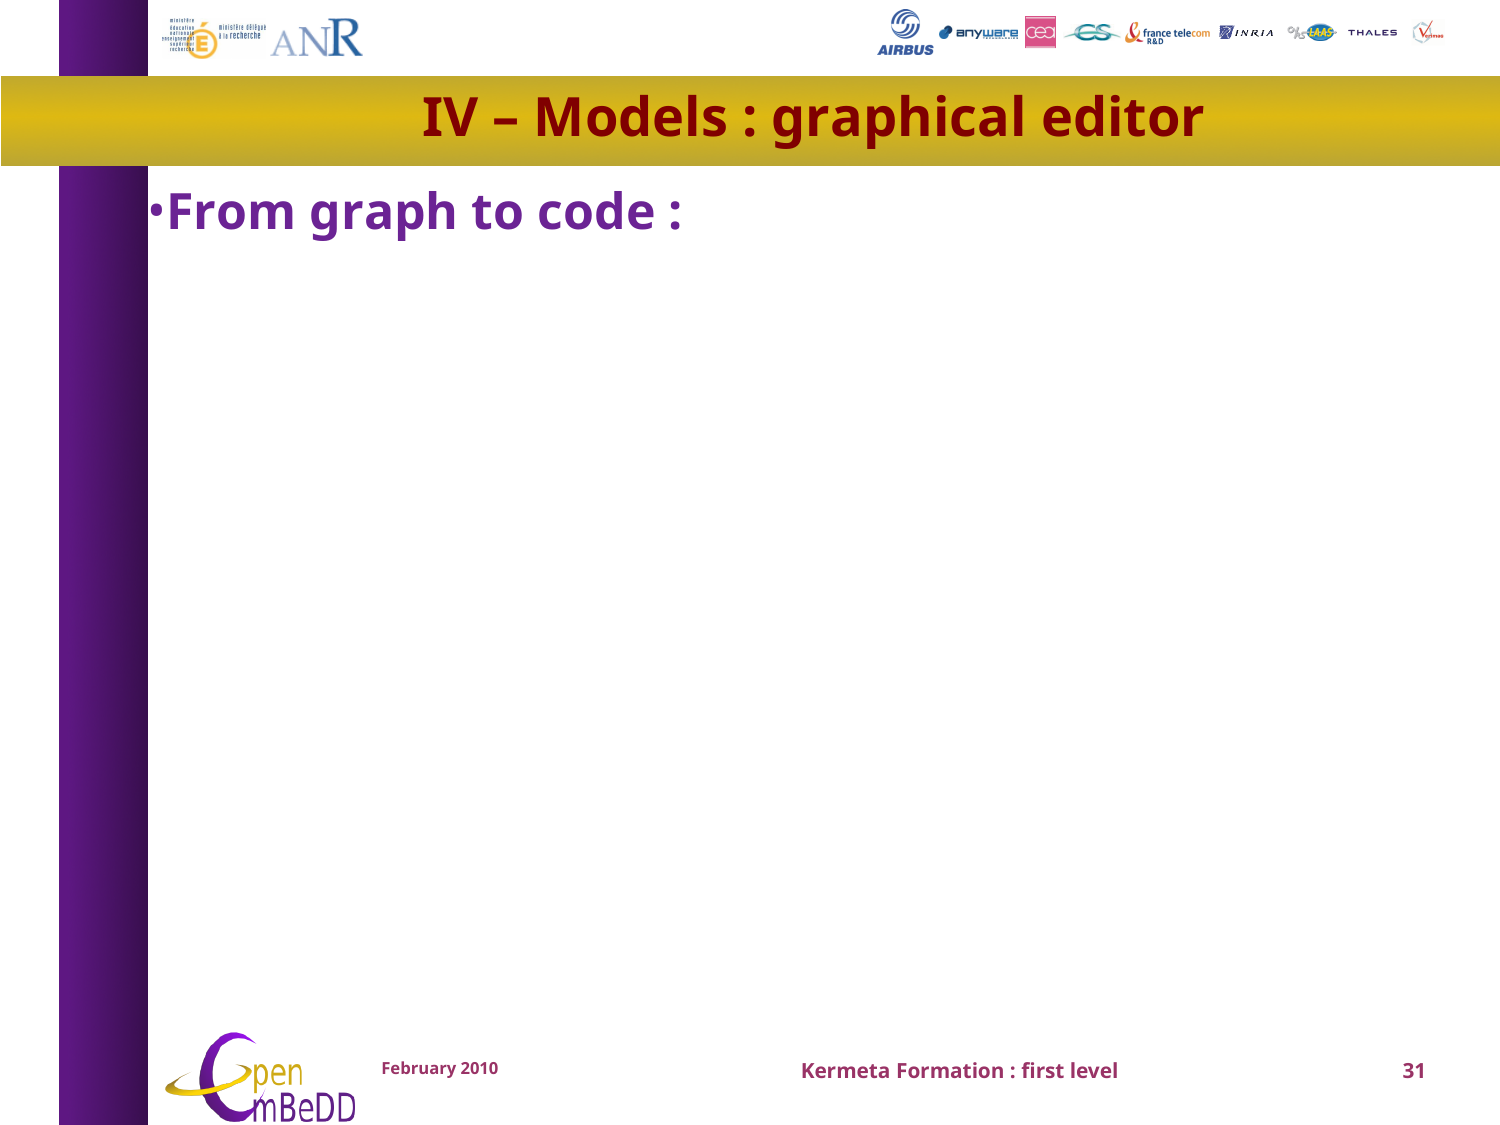

# IV – Models : graphical editor
From graph to code :
Kermeta Formation : first level
February 2010